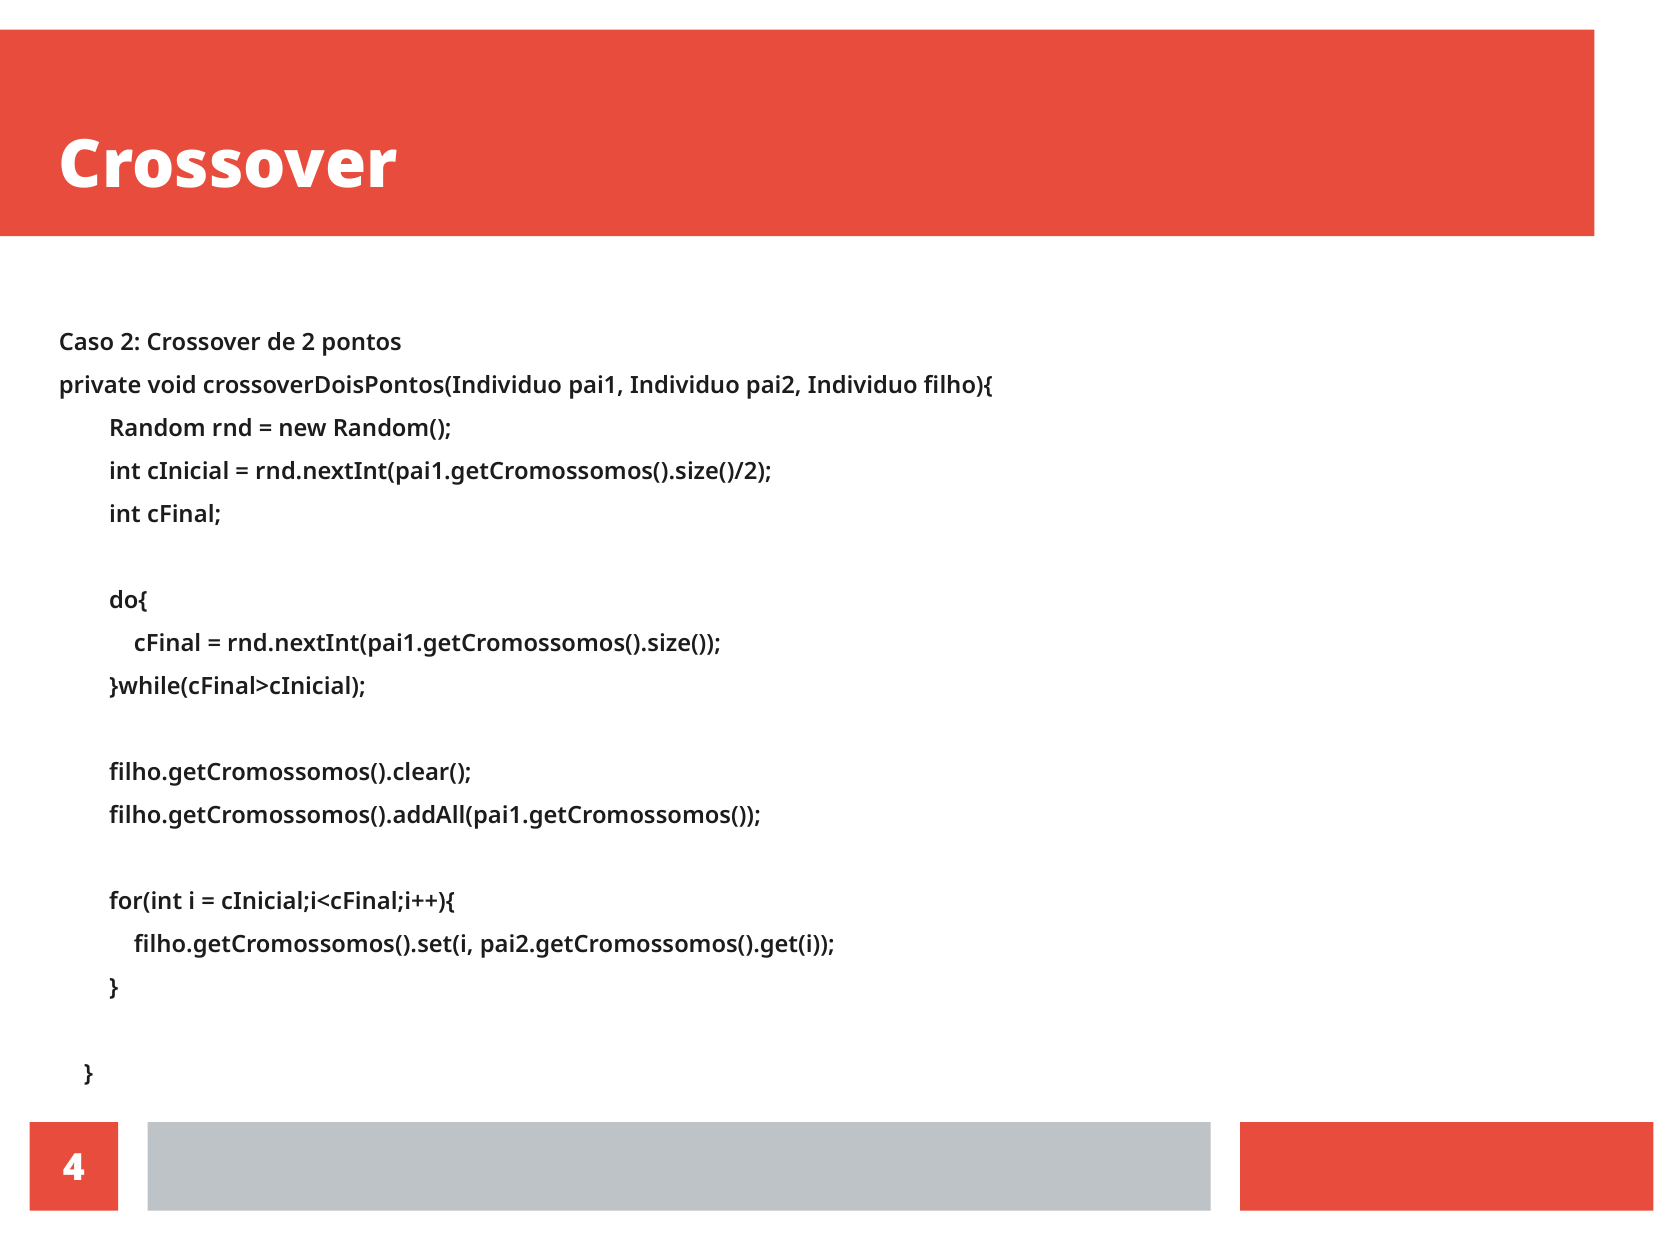

# Crossover
Caso 2: Crossover de 2 pontos
private void crossoverDoisPontos(Individuo pai1, Individuo pai2, Individuo filho){
 Random rnd = new Random();
 int cInicial = rnd.nextInt(pai1.getCromossomos().size()/2);
 int cFinal;
 do{
 cFinal = rnd.nextInt(pai1.getCromossomos().size());
 }while(cFinal>cInicial);
 filho.getCromossomos().clear();
 filho.getCromossomos().addAll(pai1.getCromossomos());
 for(int i = cInicial;i<cFinal;i++){
 filho.getCromossomos().set(i, pai2.getCromossomos().get(i));
 }
 }
4